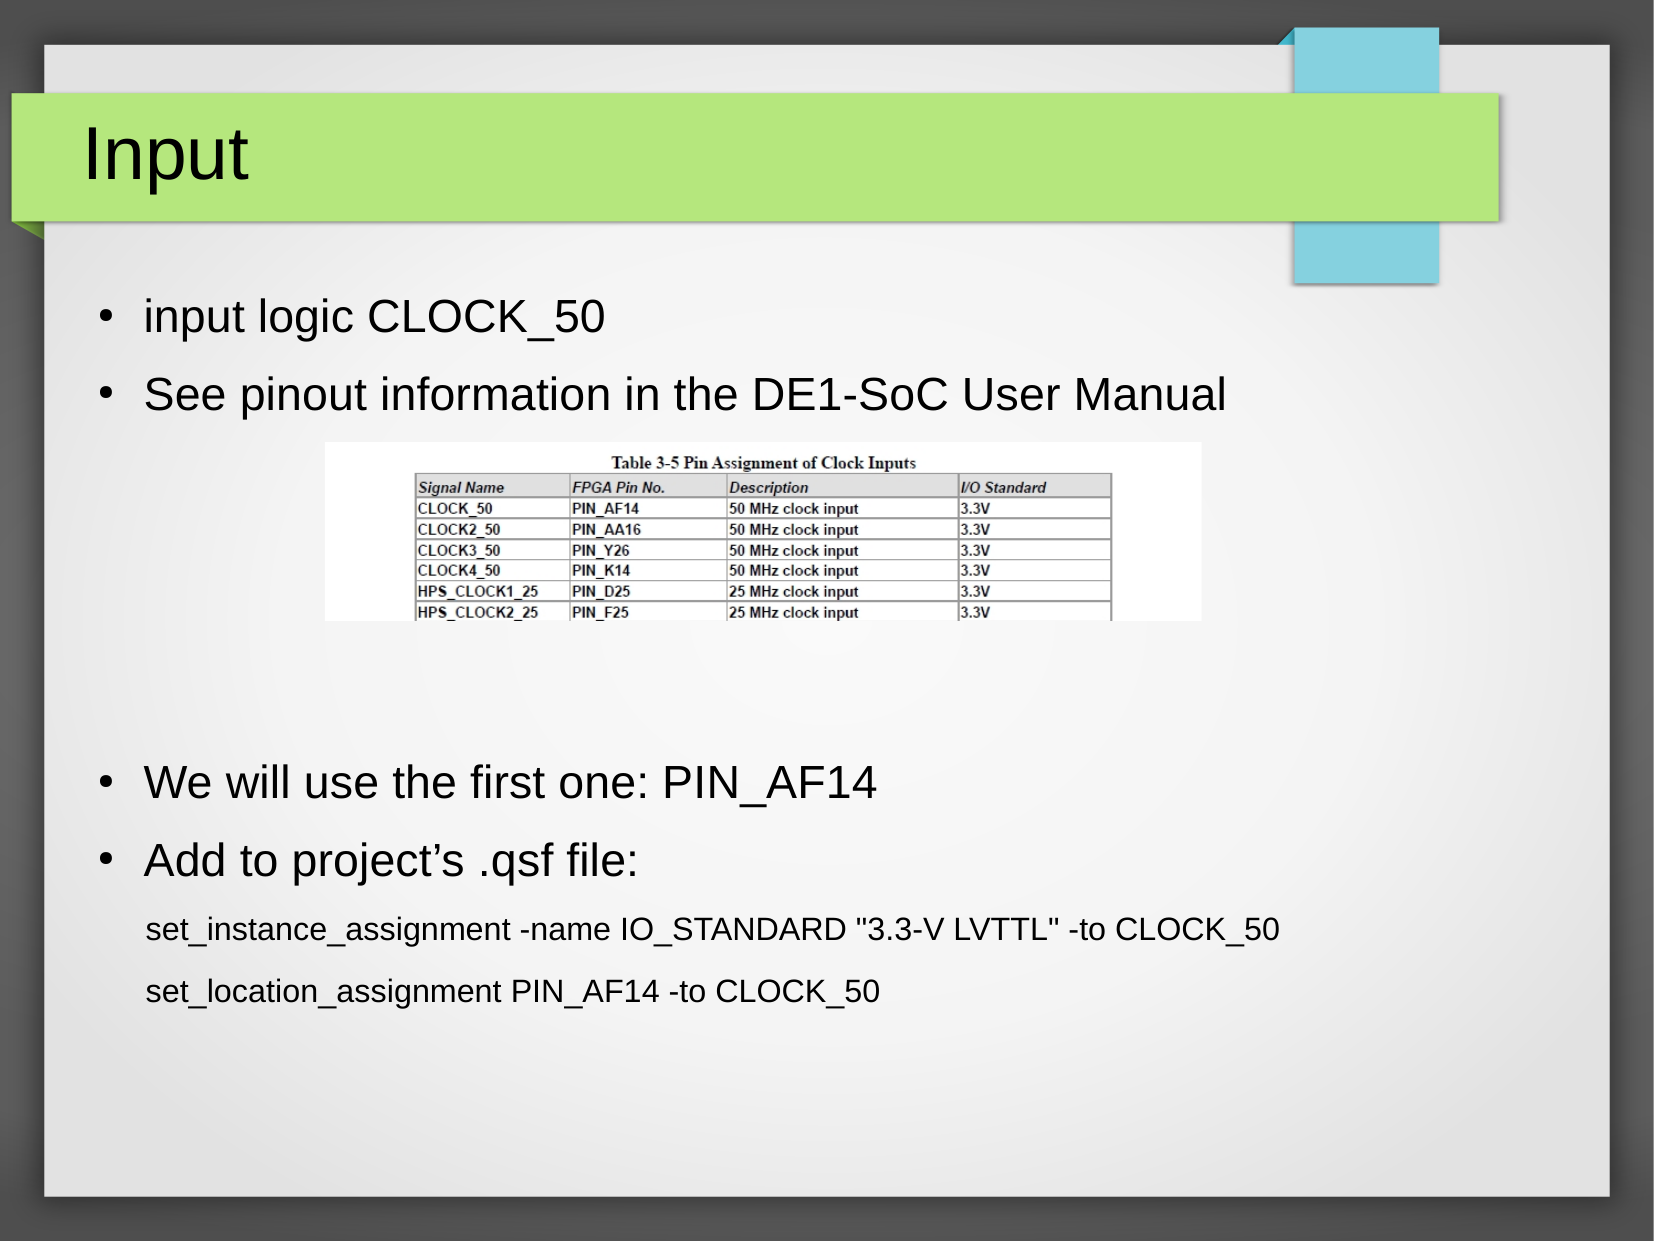

# Input
input logic CLOCK_50
See pinout information in the DE1-SoC User Manual
We will use the first one: PIN_AF14
Add to project’s .qsf file:
 set_instance_assignment -name IO_STANDARD "3.3-V LVTTL" -to CLOCK_50
 set_location_assignment PIN_AF14 -to CLOCK_50